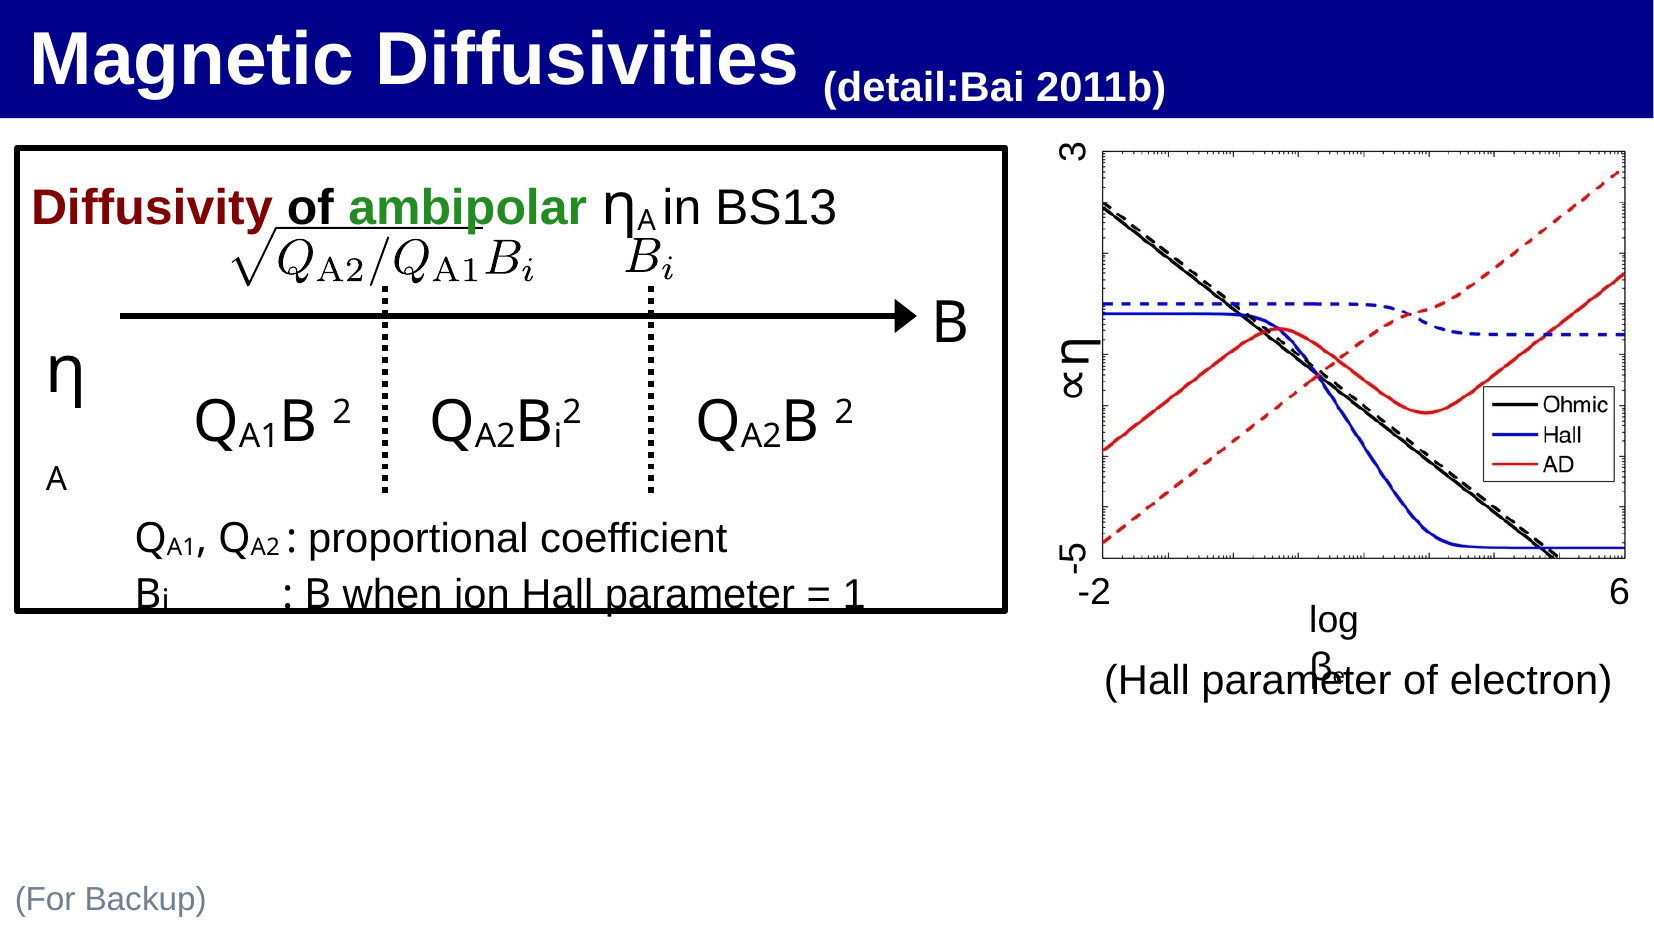

# Magnetic Diffusivities
(detail:Bai 2011b)
3
Diffusivity of ambipolar ηA in BS13
B
ηA
∝η
QA1B 2
QA2Bi2
QA2B 2
QA1, QA2 : proportional coefficient
Bi 		: B when ion Hall parameter = 1
-5
-2
6
log βe
(Hall parameter of electron)